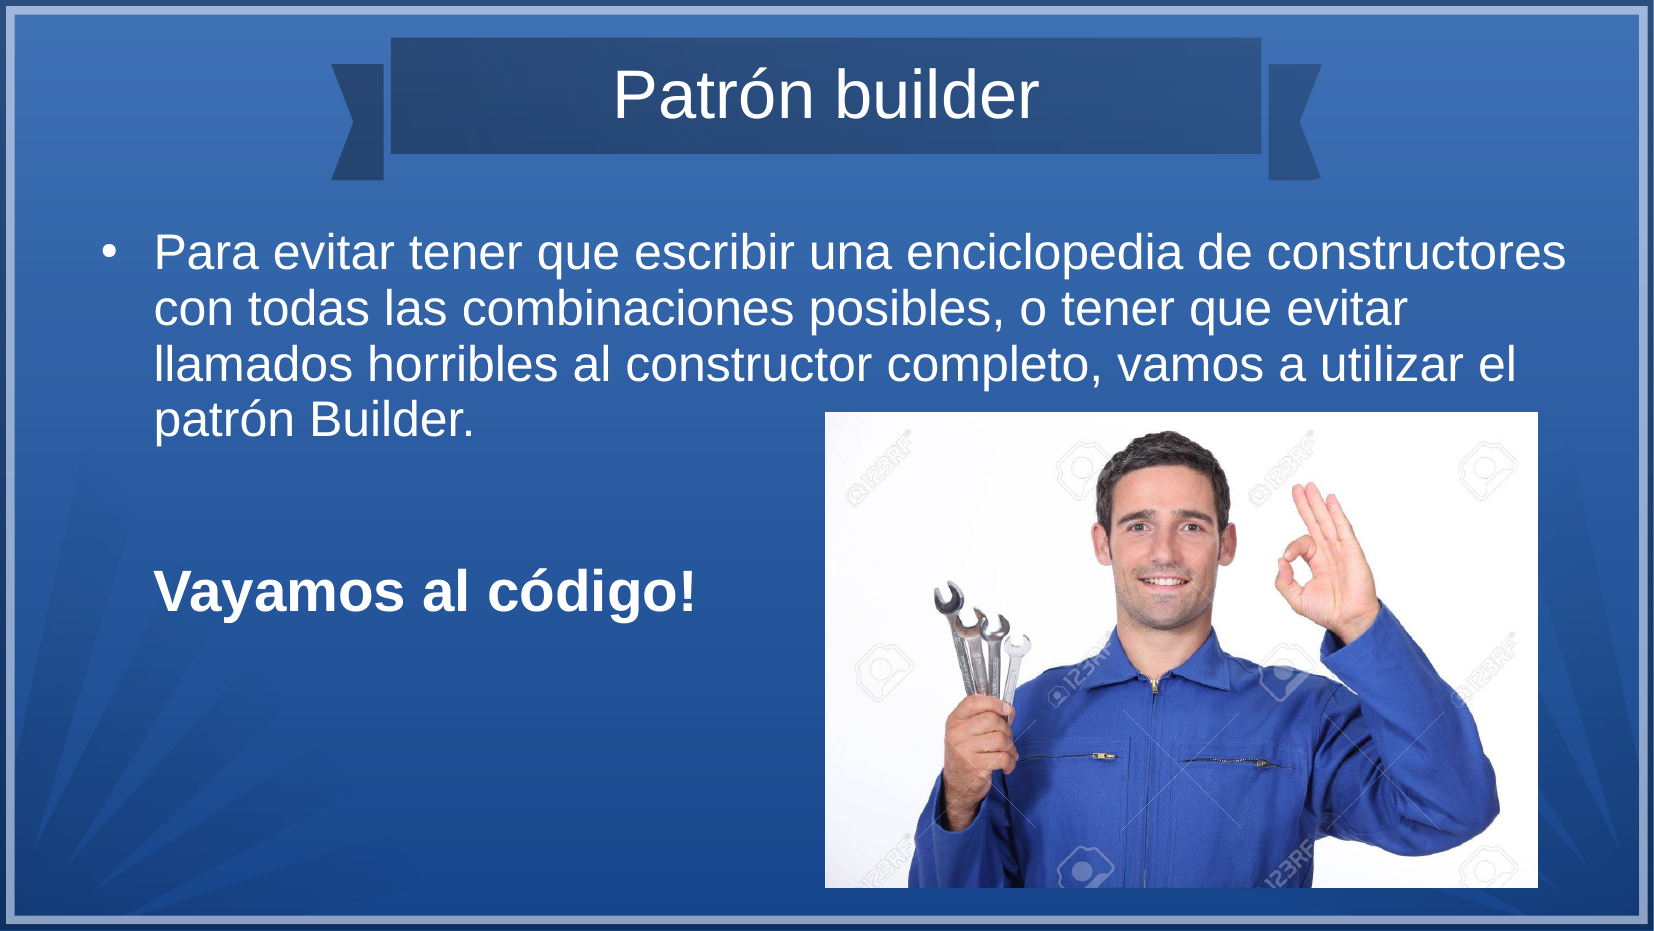

# Patrón builder
Para evitar tener que escribir una enciclopedia de constructores con todas las combinaciones posibles, o tener que evitar llamados horribles al constructor completo, vamos a utilizar el patrón Builder.
Vayamos al código!